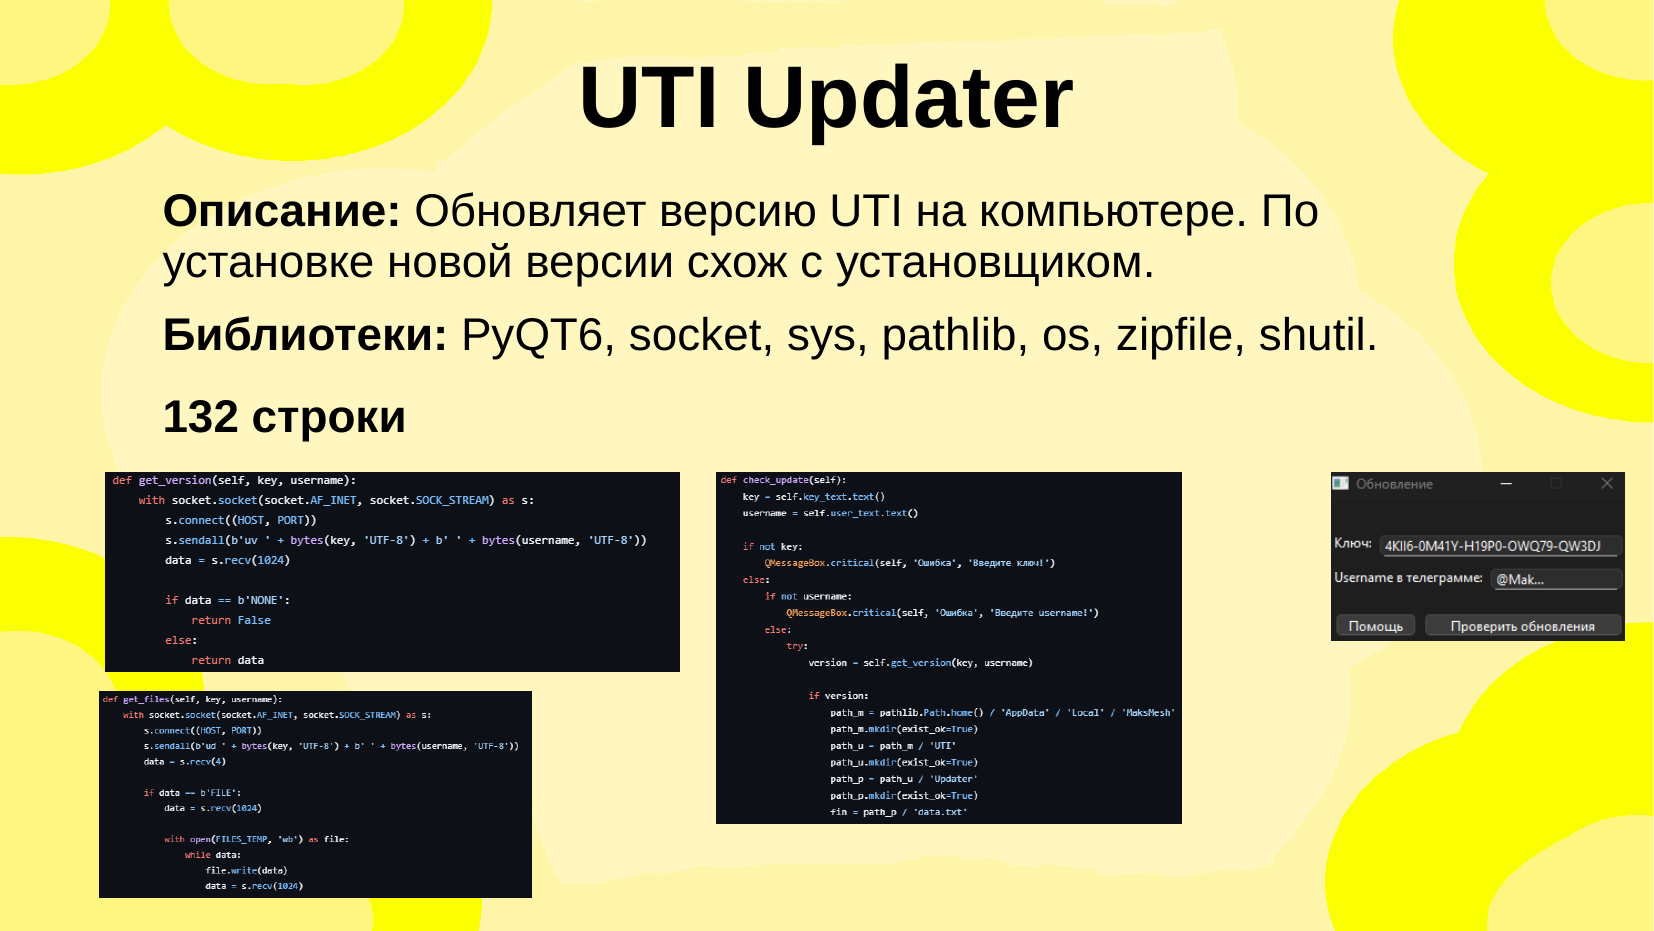

UTI Updater
Описание: Обновляет версию UTI на компьютере. По установке новой версии схож с установщиком.
Библиотеки: PyQT6, socket, sys, pathlib, os, zipfile, shutil.
132 строки